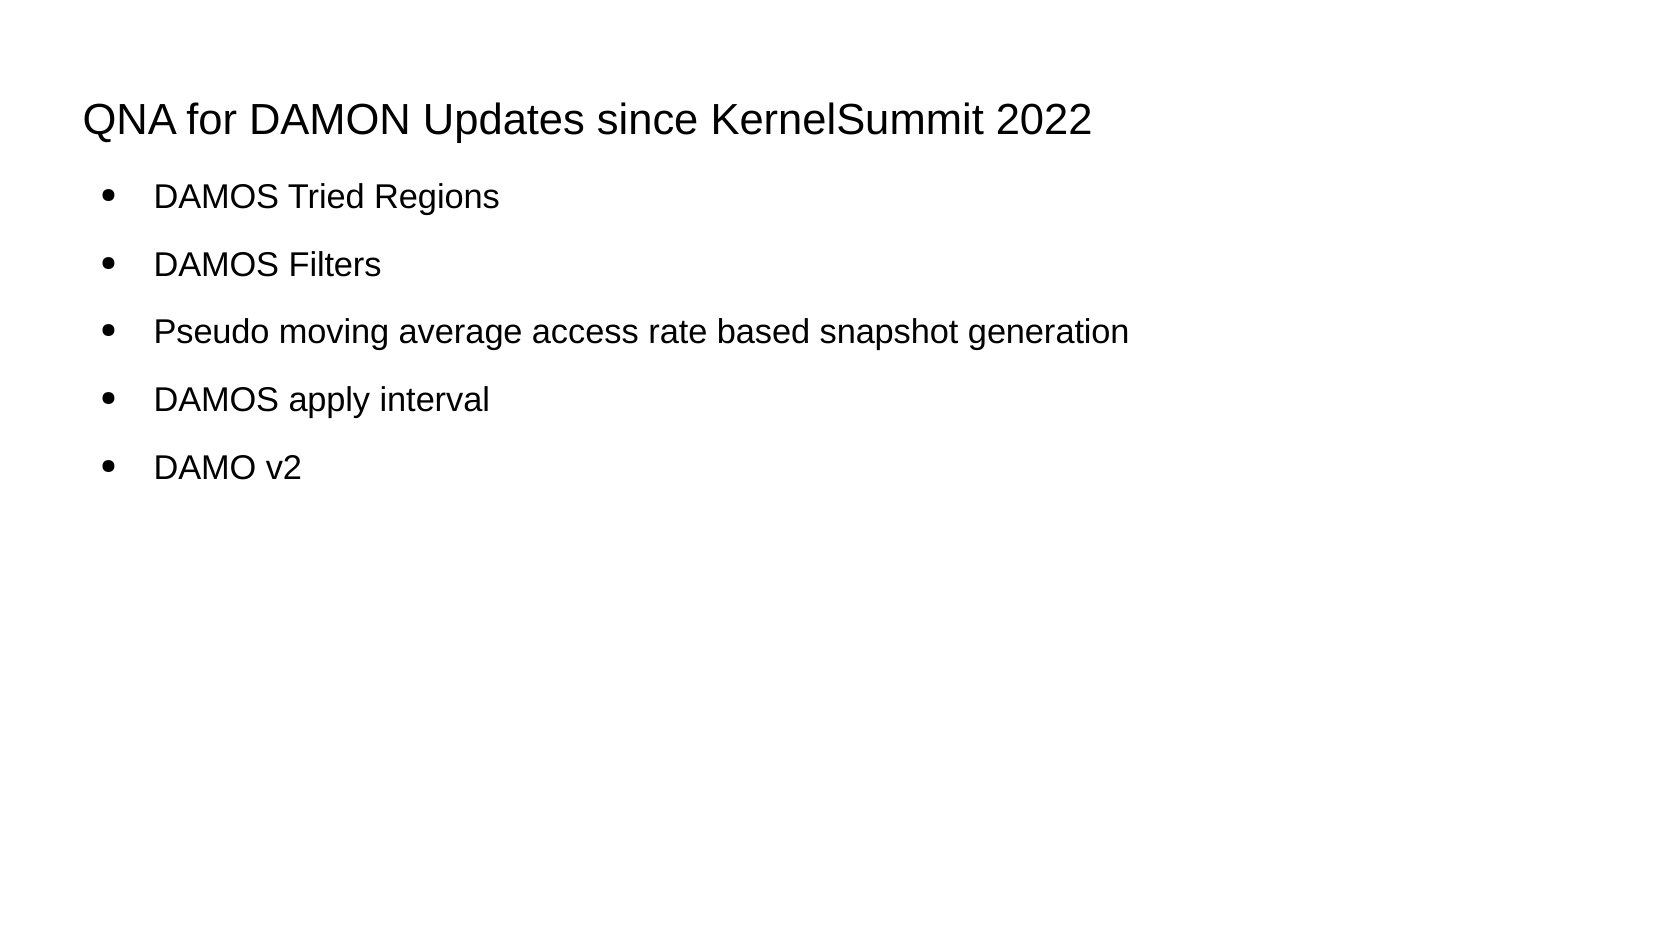

# QNA for DAMON Updates since KernelSummit 2022
DAMOS Tried Regions
DAMOS Filters
Pseudo moving average access rate based snapshot generation
DAMOS apply interval
DAMO v2